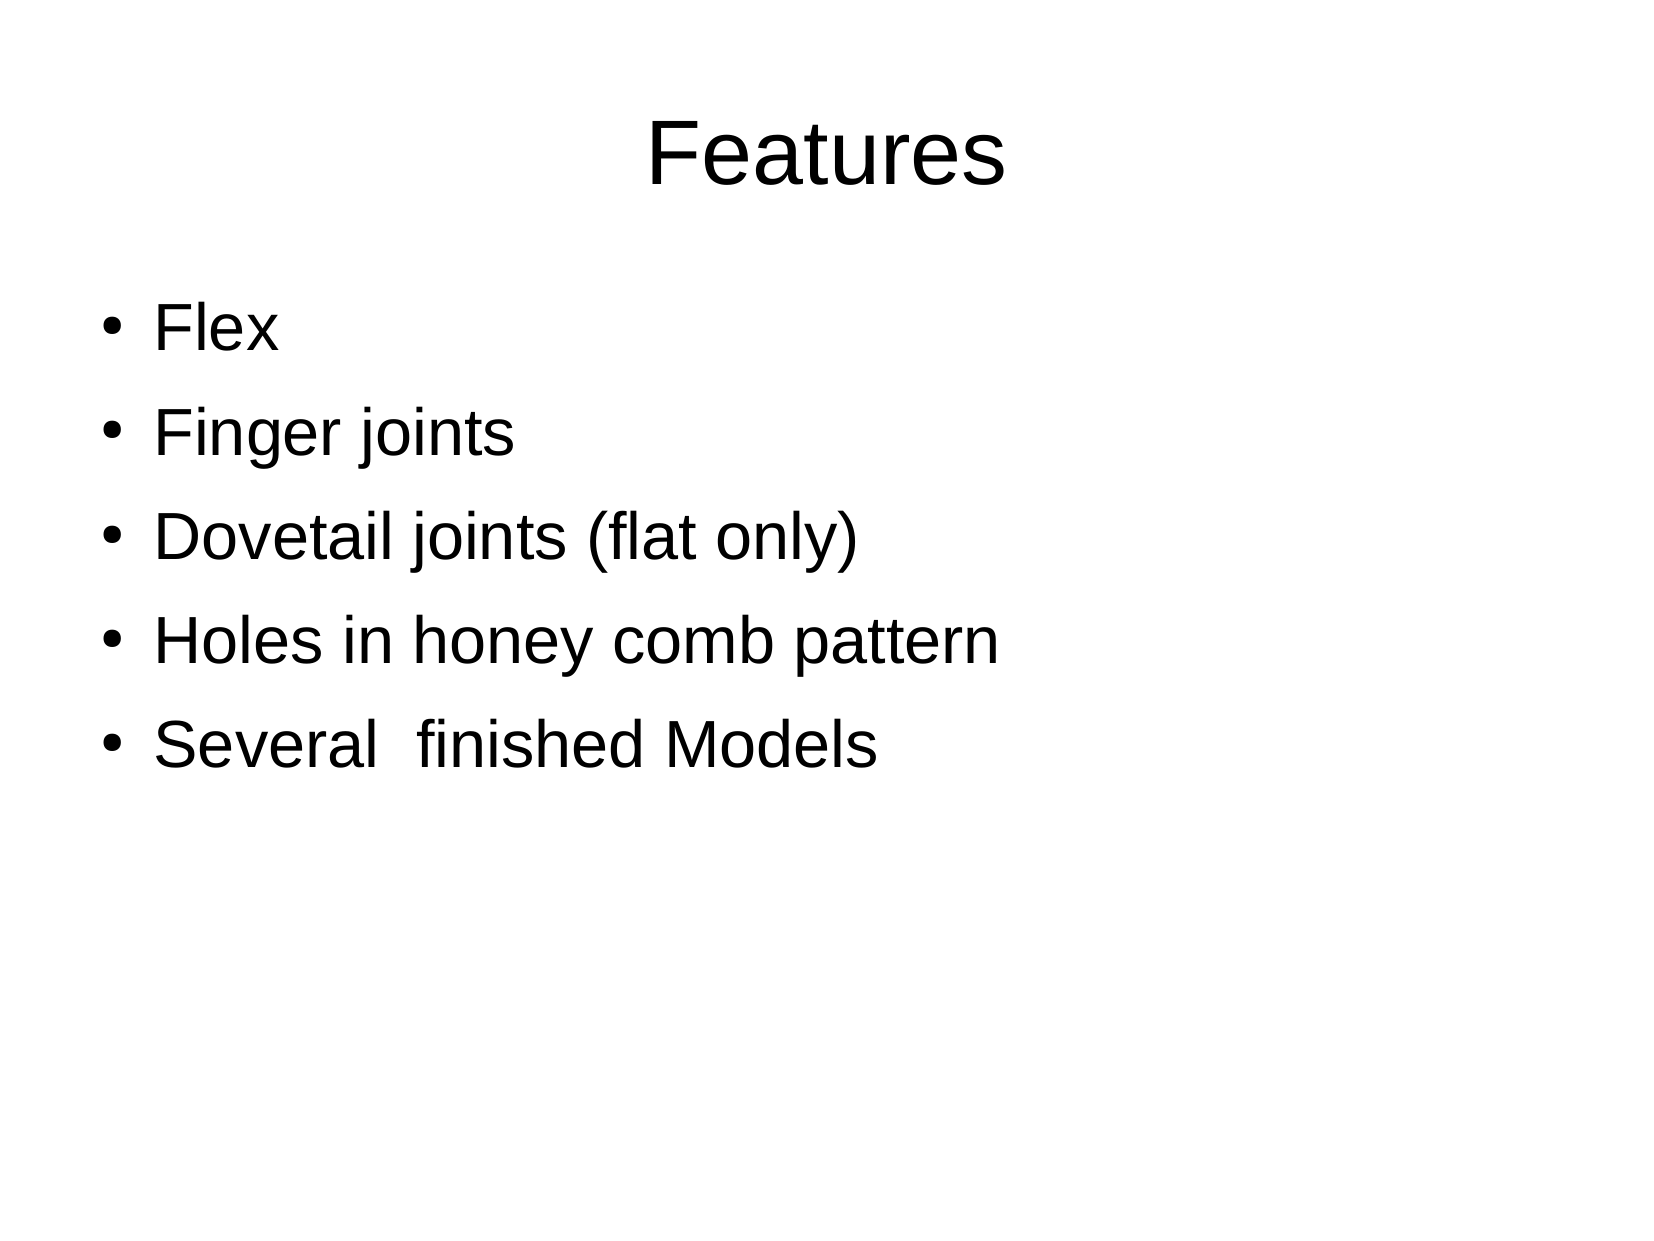

# Features
Flex
Finger joints
Dovetail joints (flat only)
Holes in honey comb pattern
Several finished Models